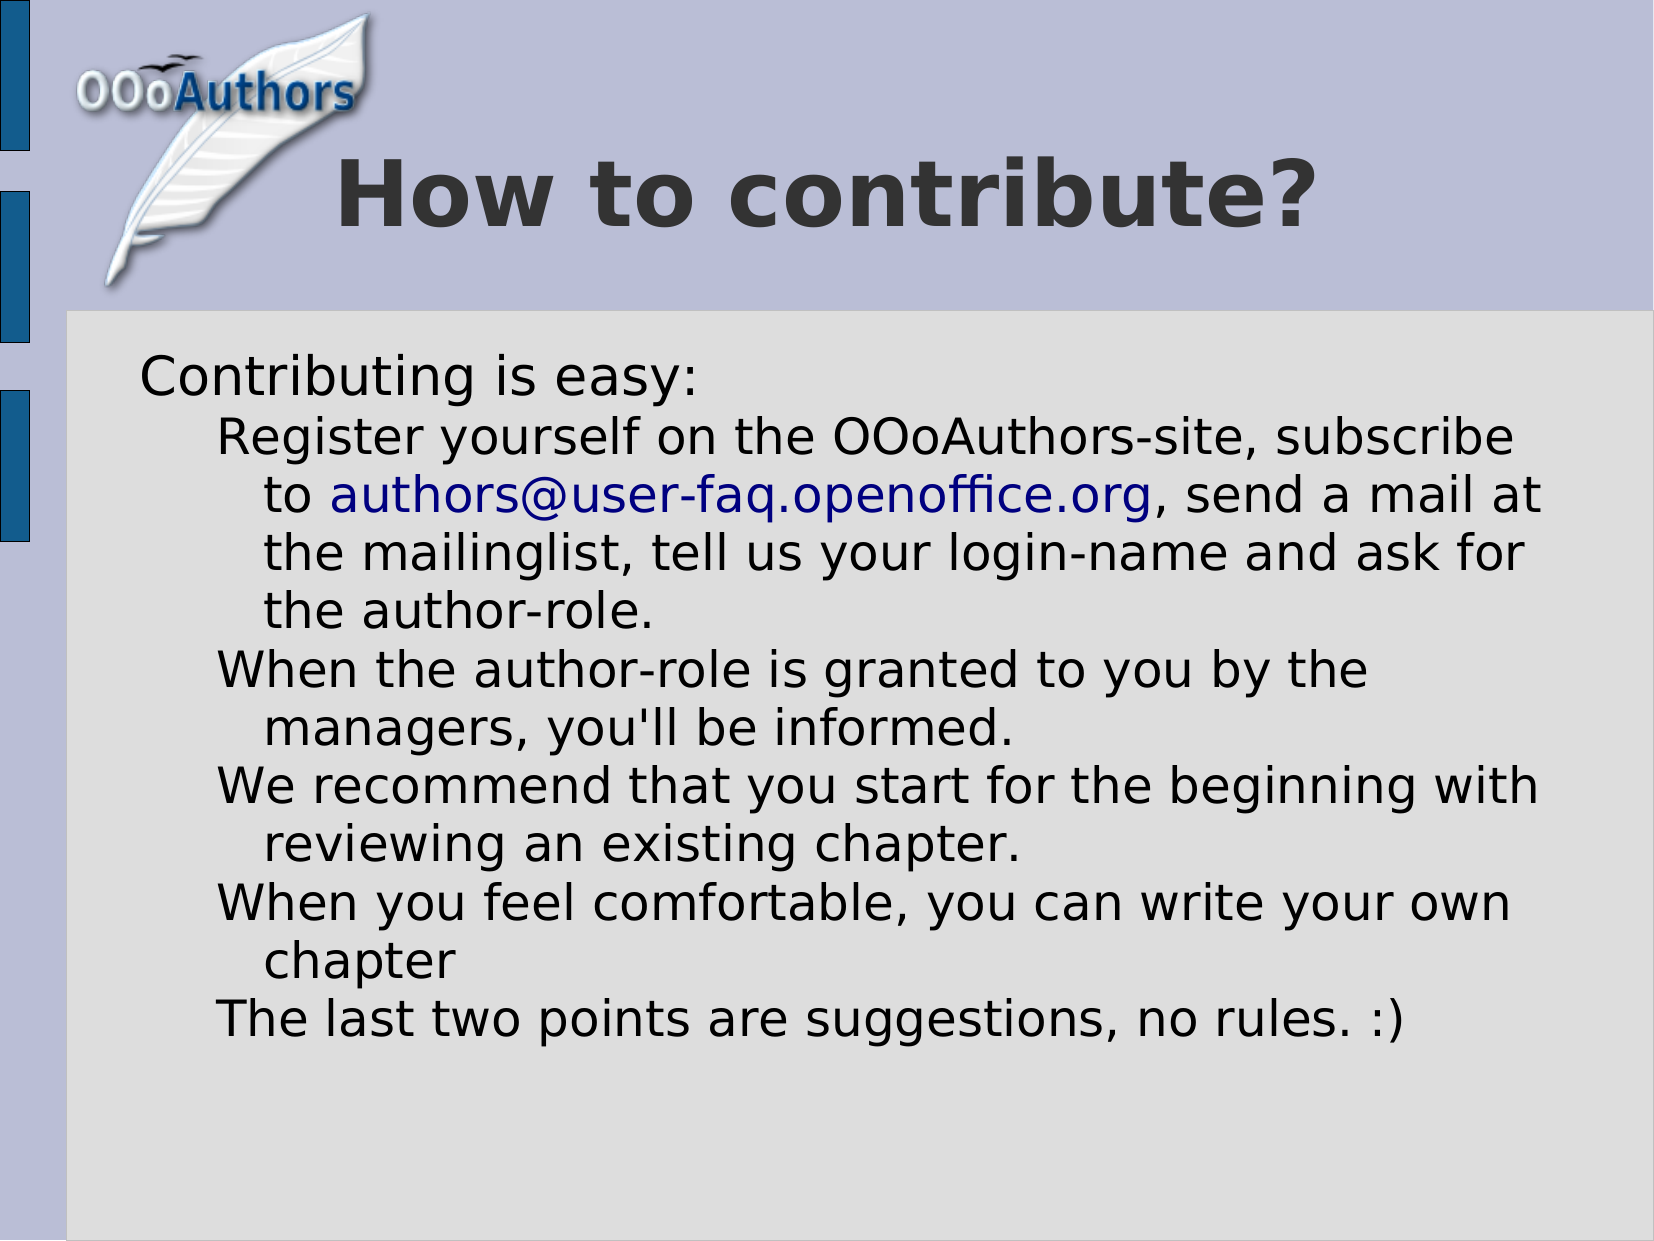

# How to contribute?
Contributing is easy:
Register yourself on the OOoAuthors-site, subscribe to authors@user-faq.openoffice.org, send a mail at the mailinglist, tell us your login-name and ask for the author-role.
When the author-role is granted to you by the managers, you'll be informed.
We recommend that you start for the beginning with reviewing an existing chapter.
When you feel comfortable, you can write your own chapter
The last two points are suggestions, no rules. :)